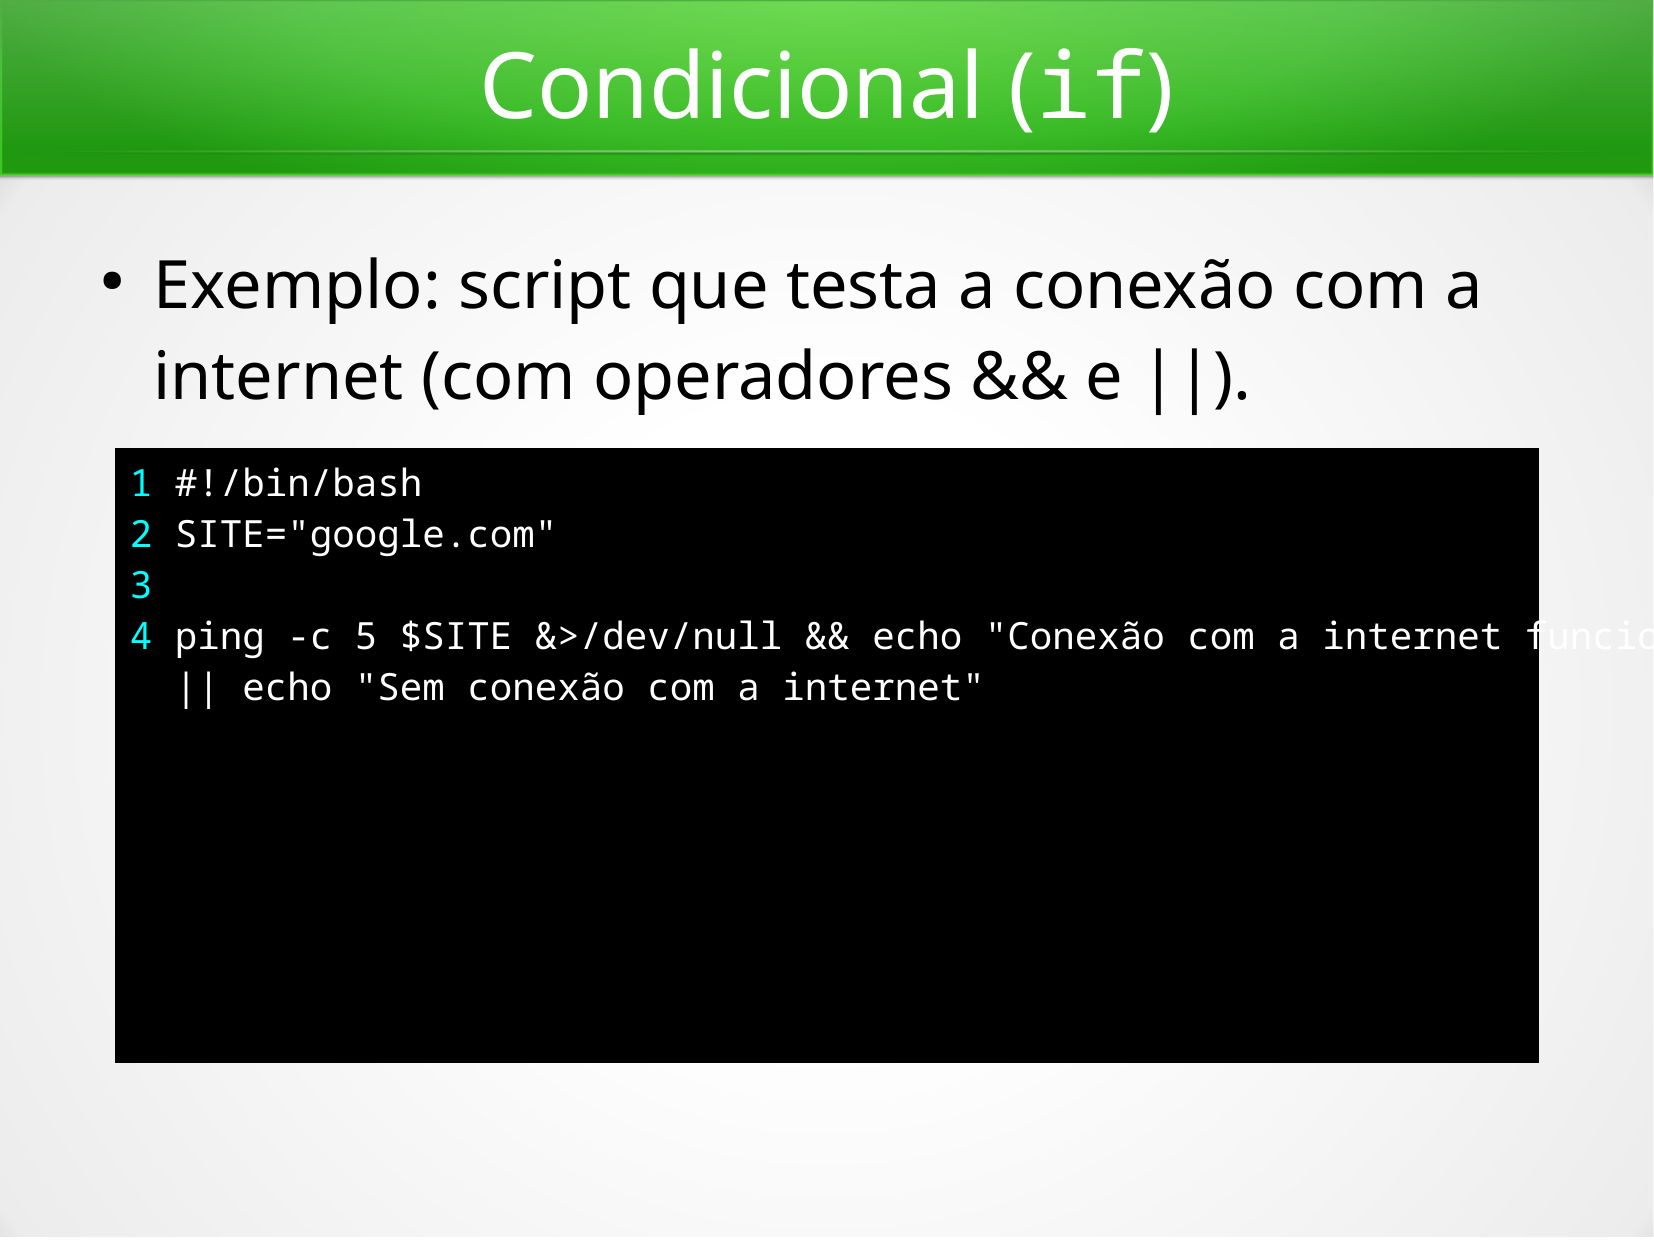

# Condicional (if)
Exemplo: script que testa a conexão com a internet (com operadores && e ||).
1 #!/bin/bash
2 SITE="google.com"
3
4 ping -c 5 $SITE &>/dev/null && echo "Conexão com a internet funcionando"
 || echo "Sem conexão com a internet"